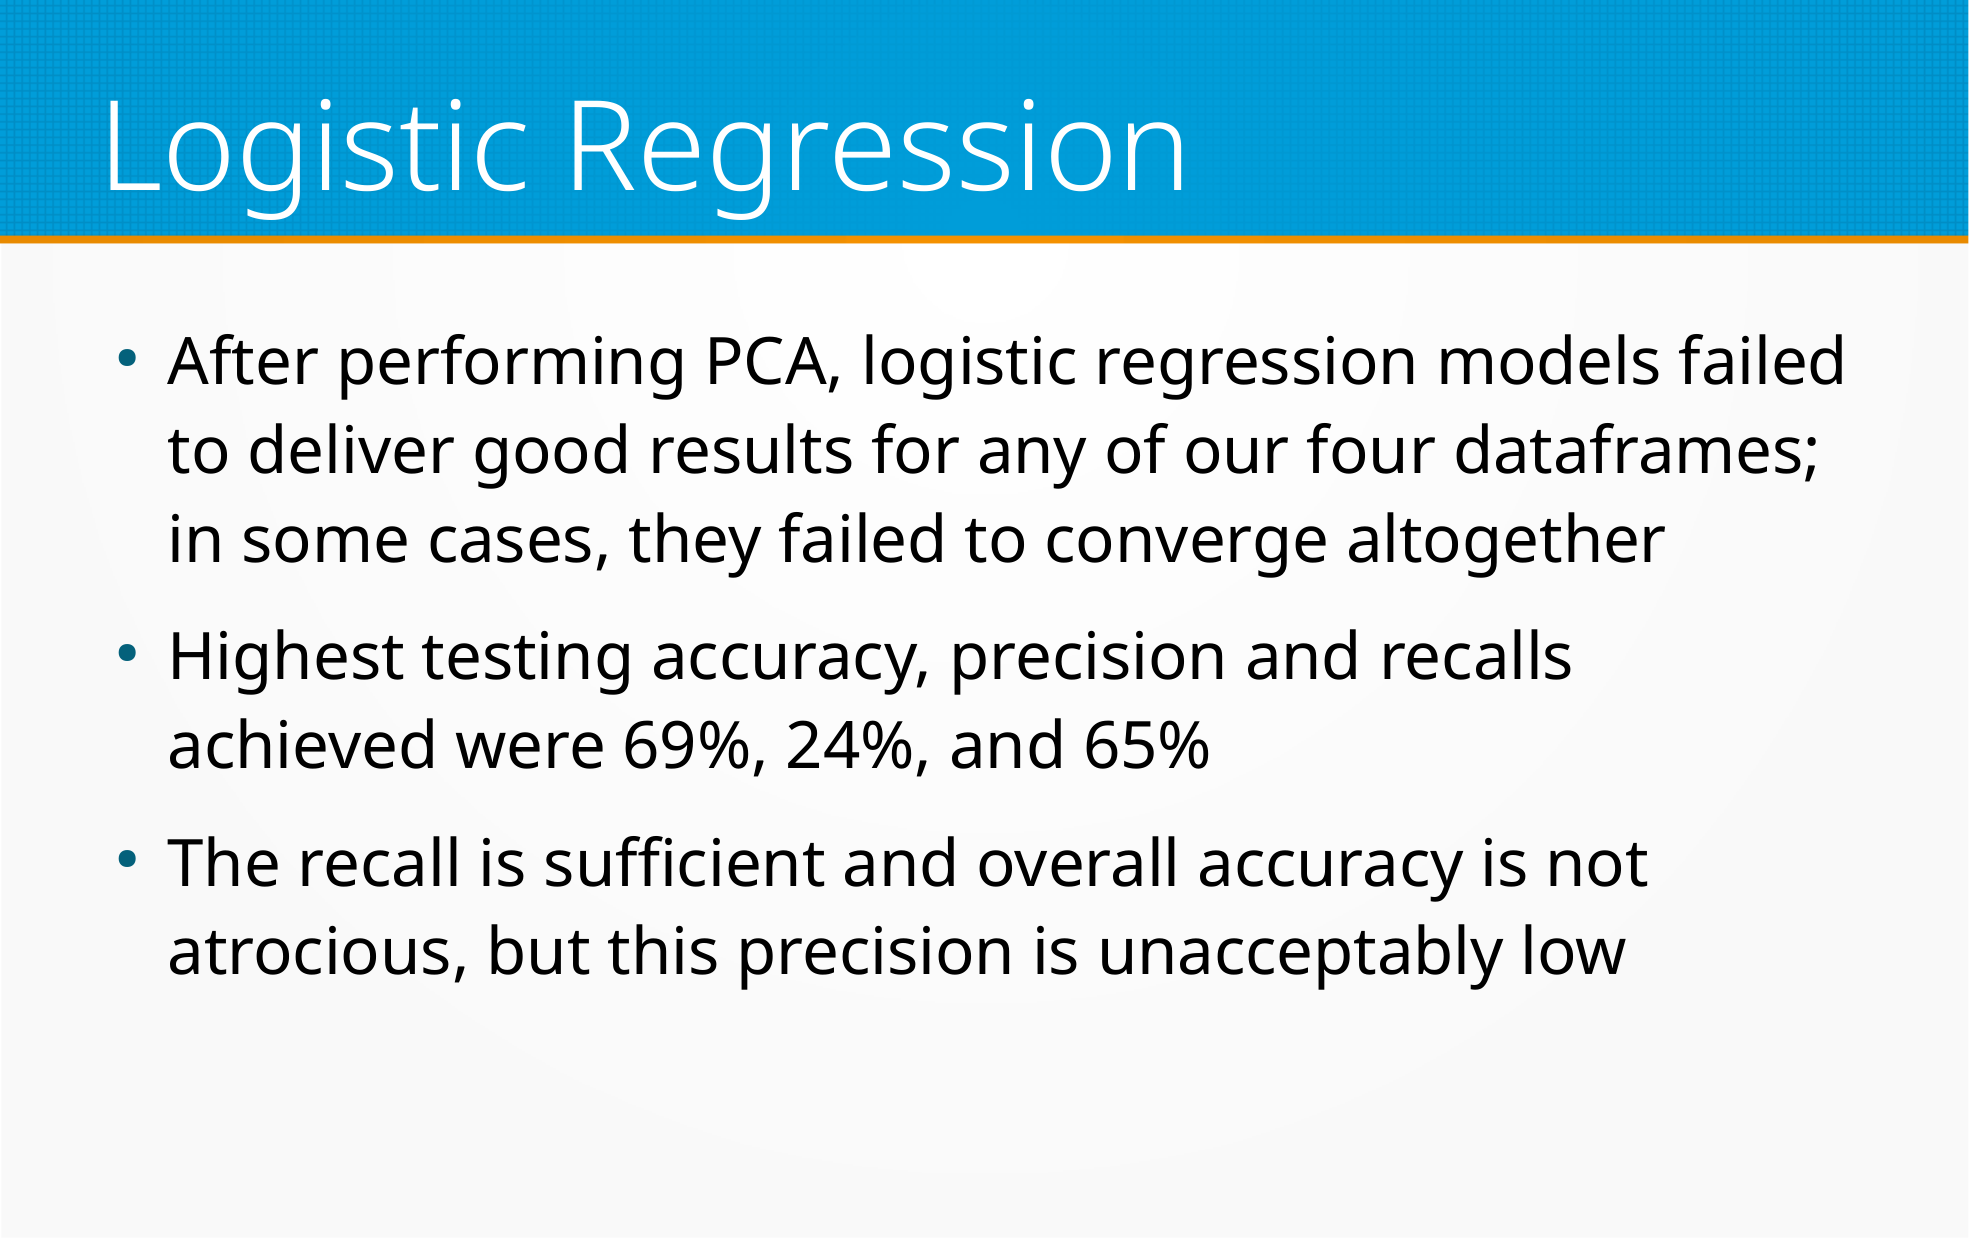

# Logistic Regression
After performing PCA, logistic regression models failed to deliver good results for any of our four dataframes; in some cases, they failed to converge altogether
Highest testing accuracy, precision and recalls achieved were 69%, 24%, and 65%
The recall is sufficient and overall accuracy is not atrocious, but this precision is unacceptably low